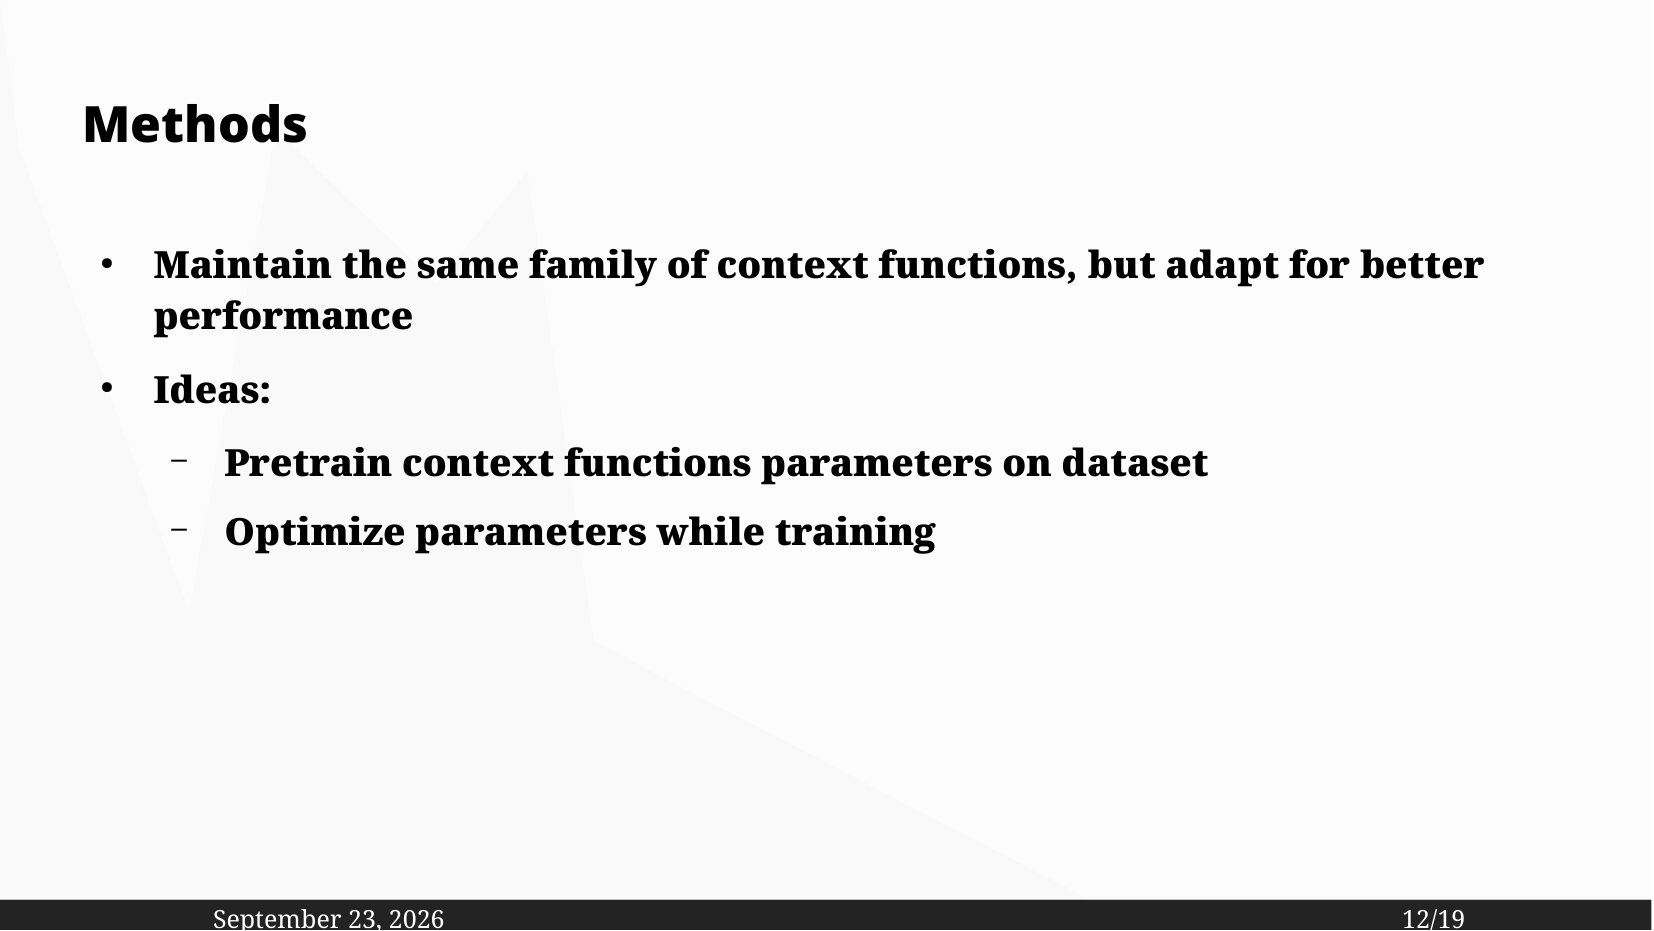

# Methods
Maintain the same family of context functions, but adapt for better performance
Ideas:
Pretrain context functions parameters on dataset
Optimize parameters while training